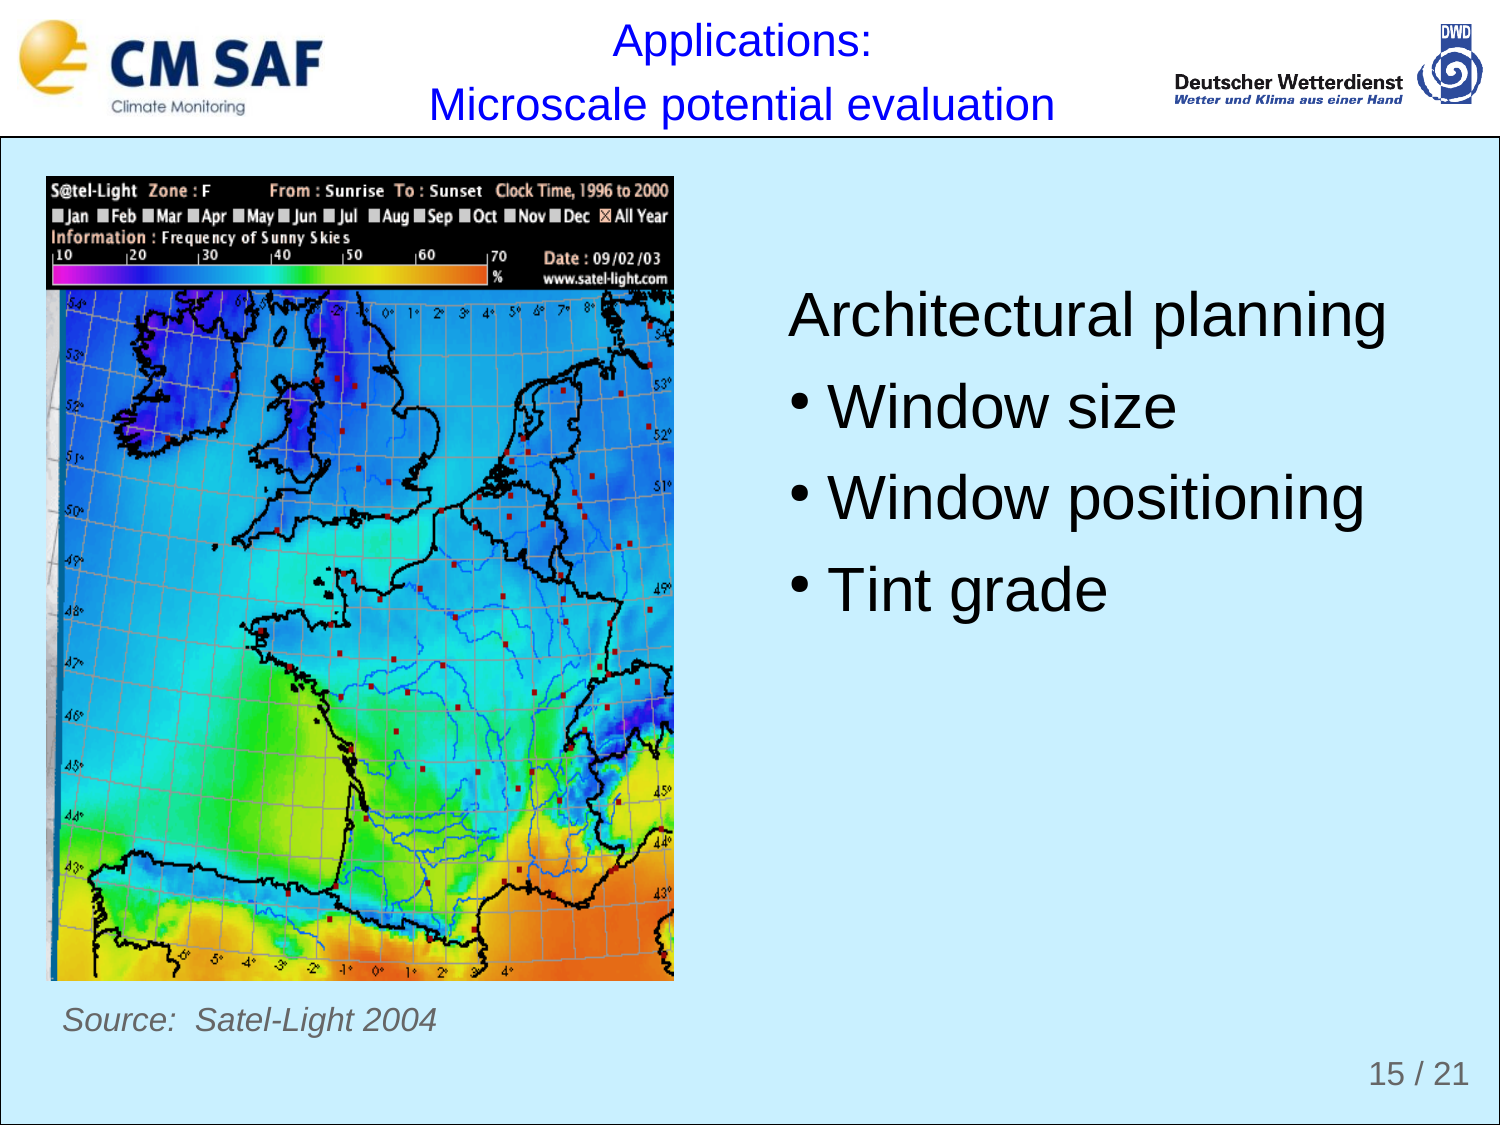

Applications:
Microscale potential evaluation
# Architectural planning
 Window size
 Window positioning
 Tint grade
Source: Satel-Light 2004